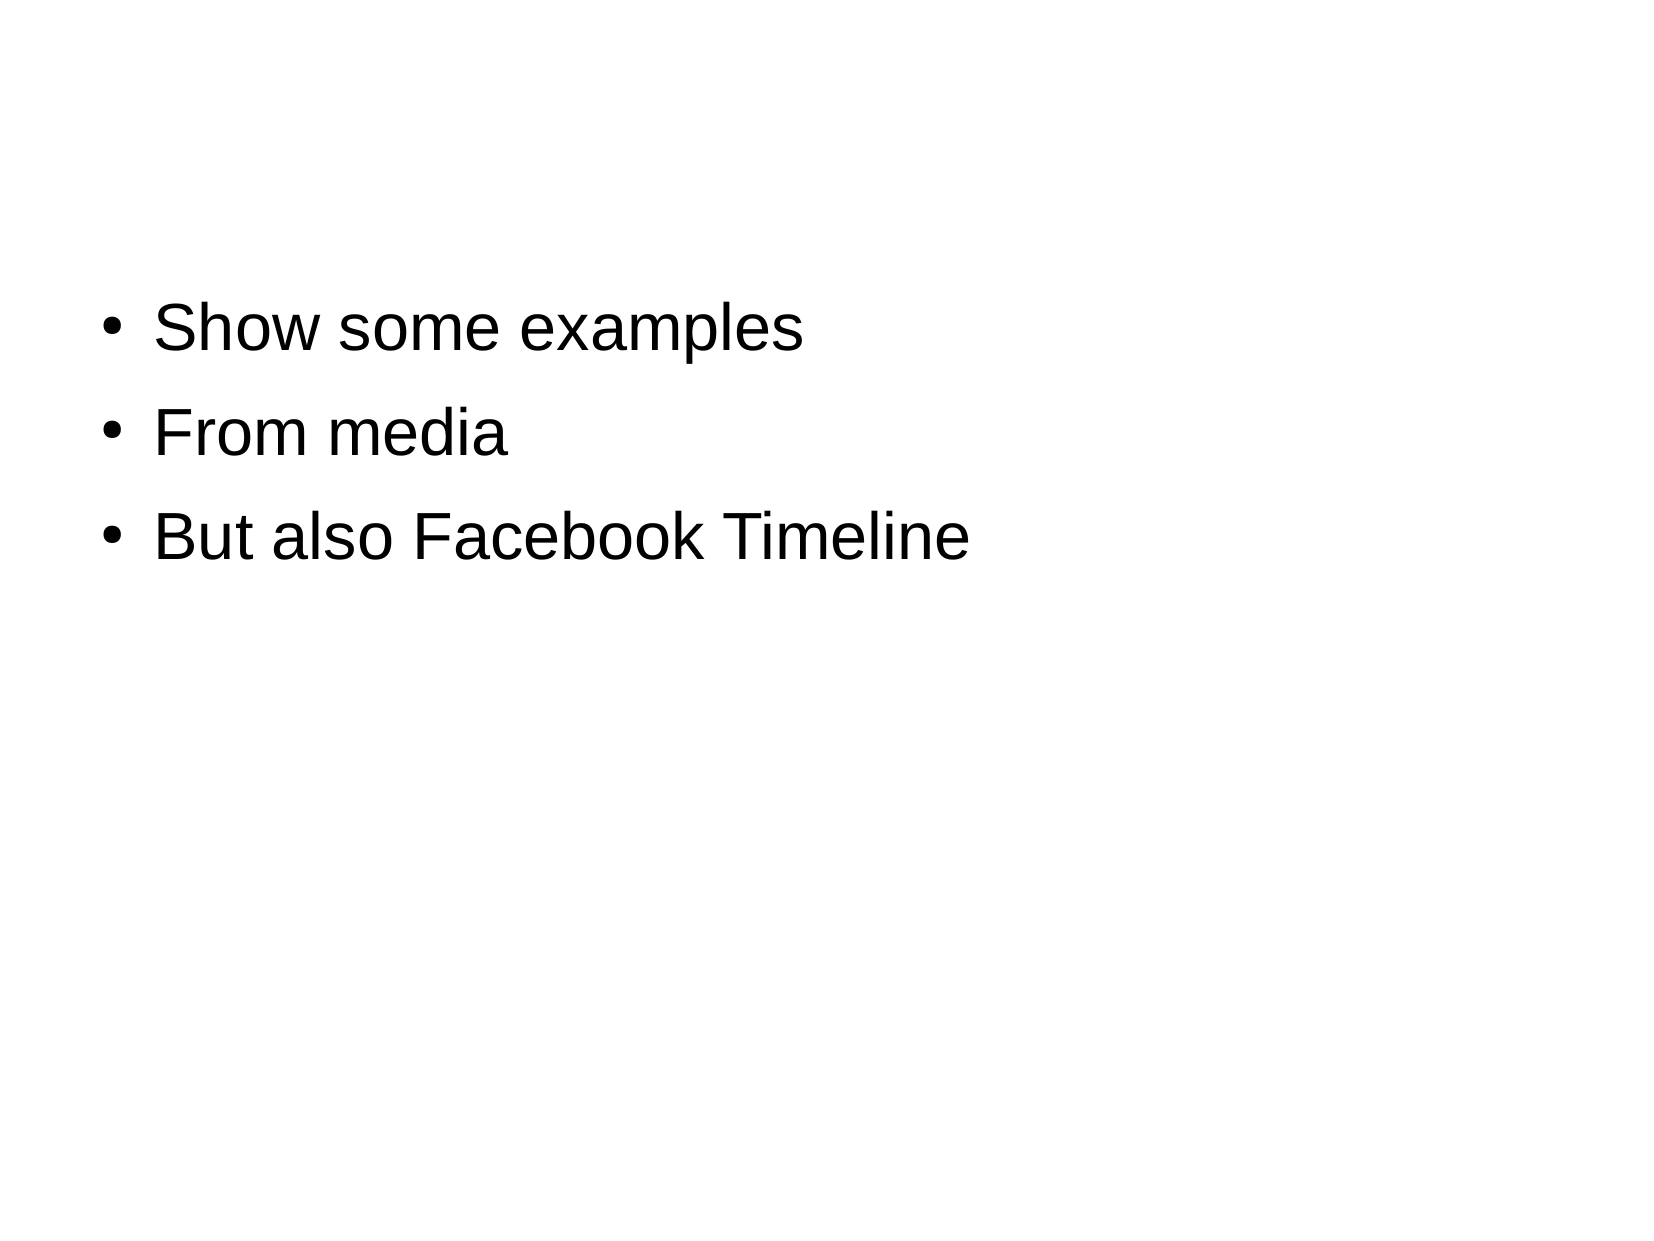

# Show some examples
From media
But also Facebook Timeline